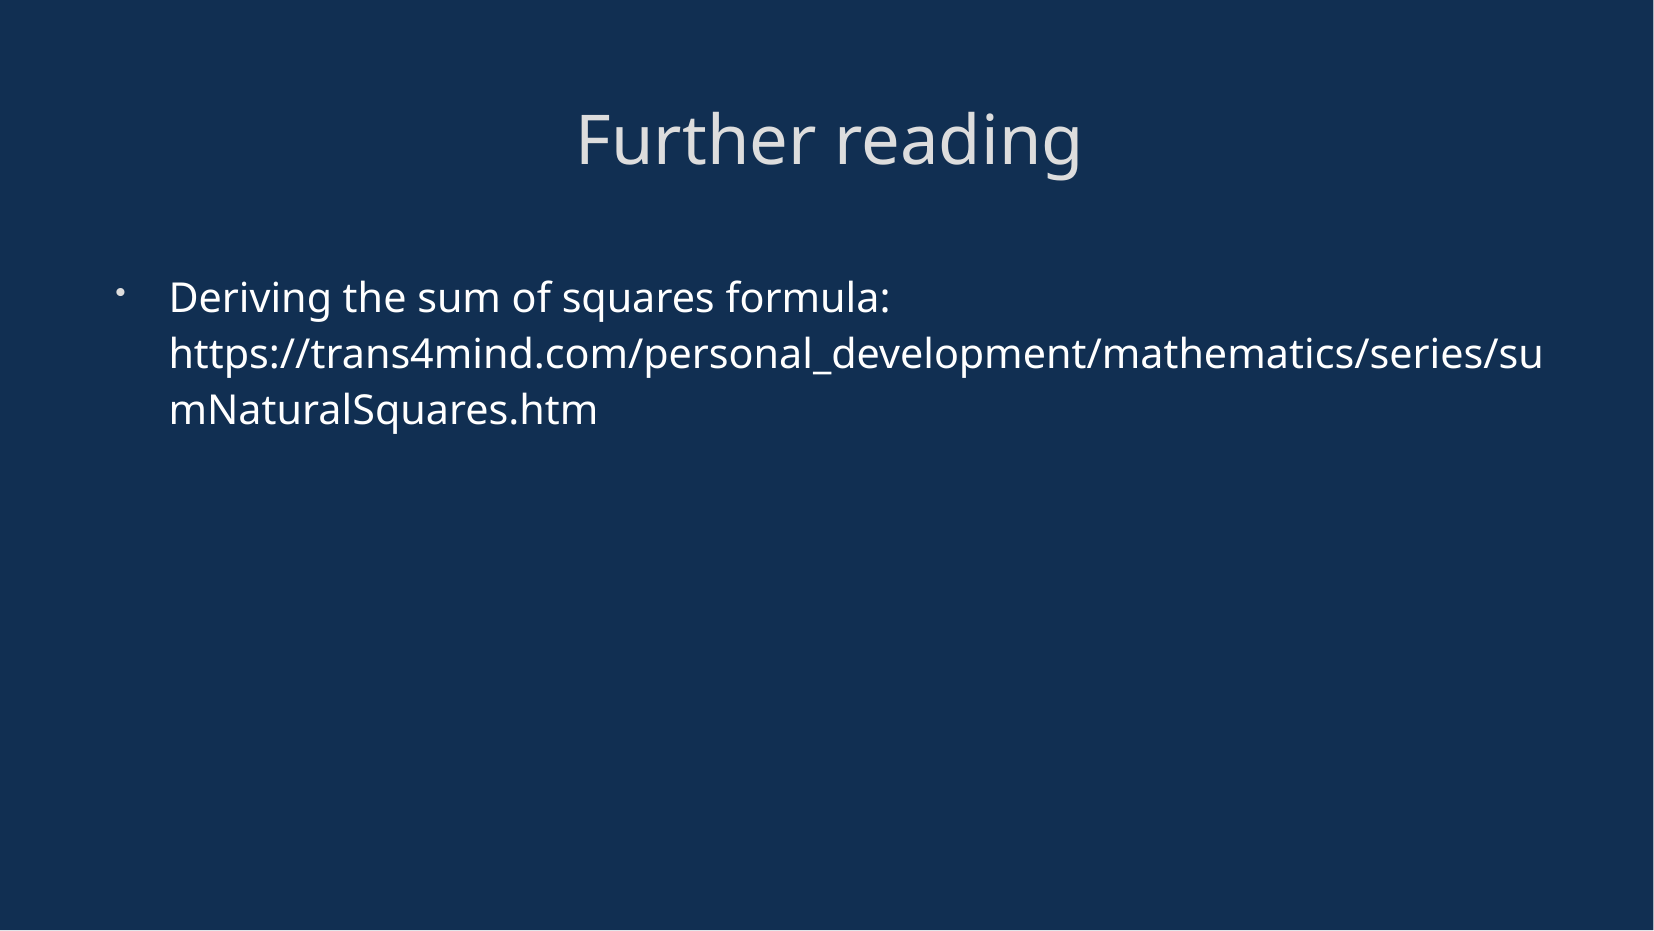

# Further reading
Deriving the sum of squares formula: https://trans4mind.com/personal_development/mathematics/series/sumNaturalSquares.htm